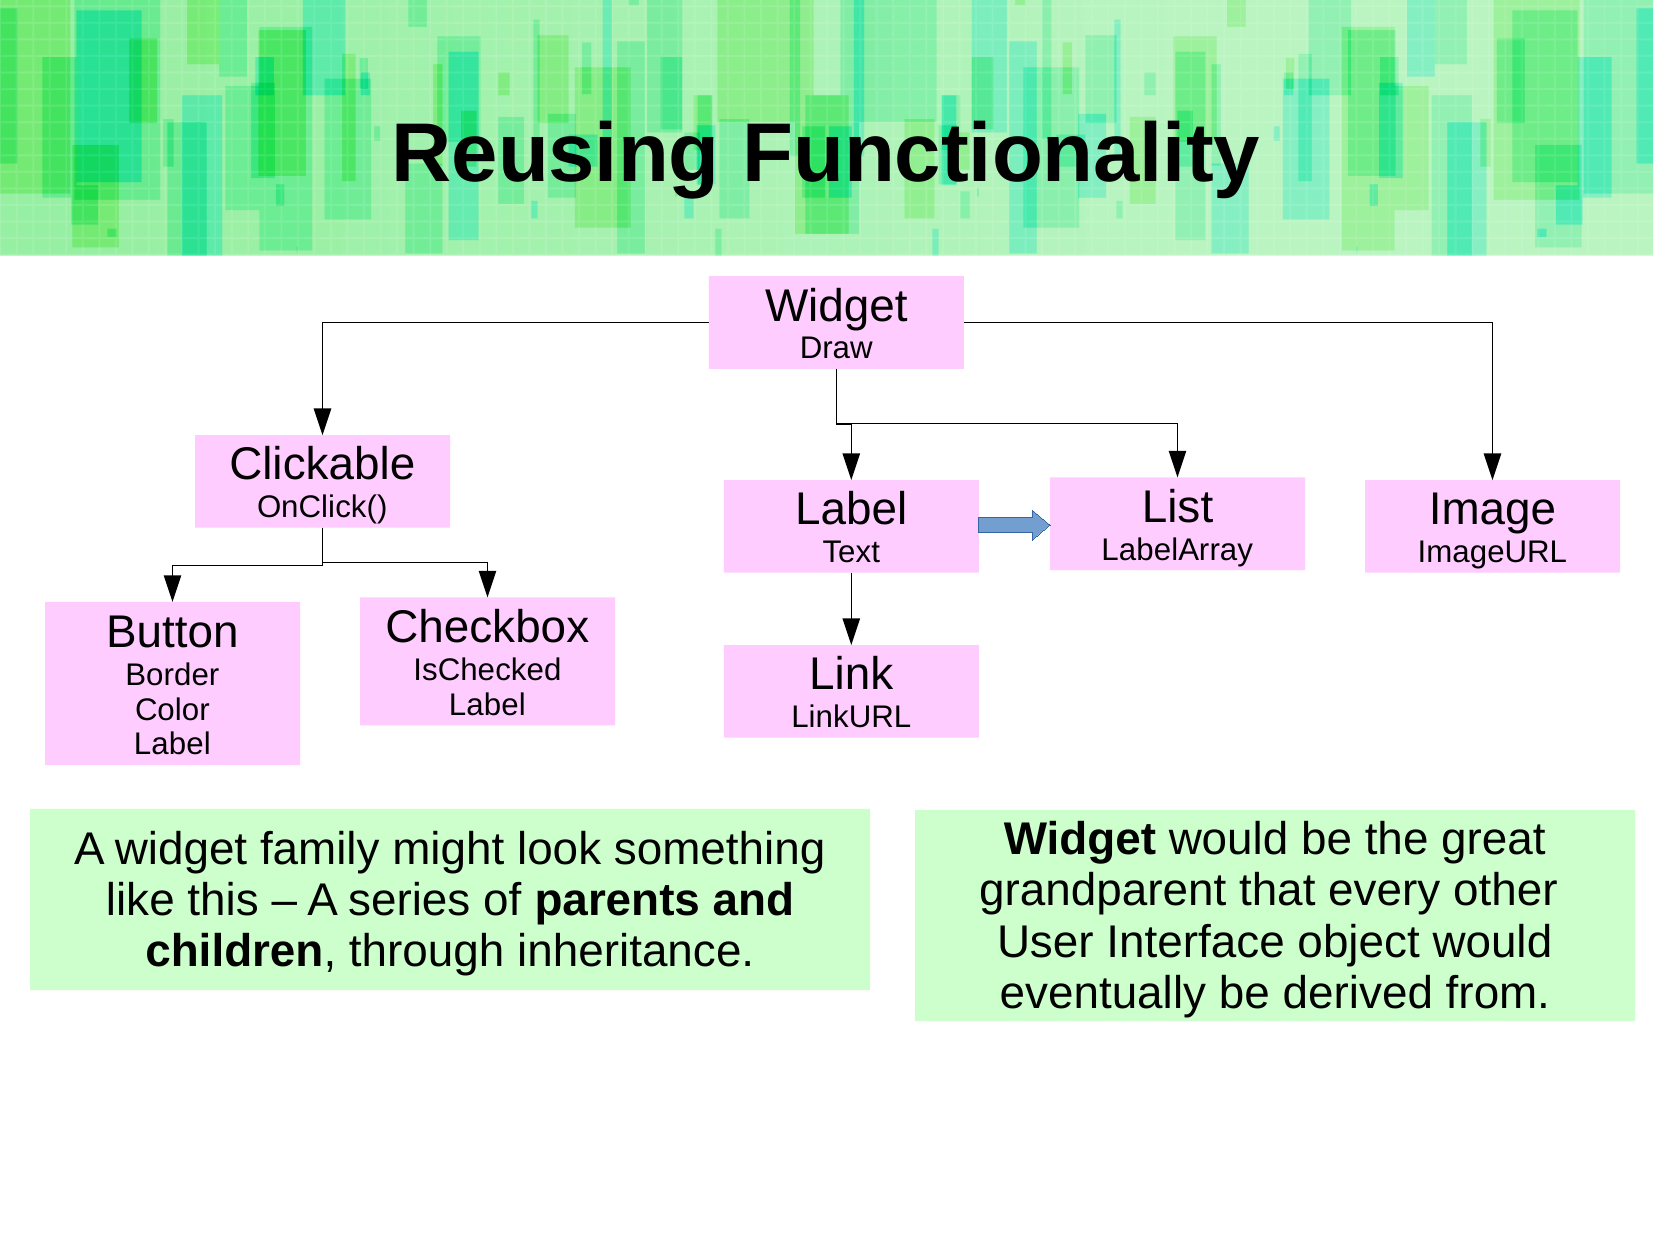

# Reusing Functionality
Widget
Draw
Clickable
OnClick()
List
LabelArray
Label
Text
Image
ImageURL
Checkbox
IsChecked
Label
Button
Border
Color
Label
Link
LinkURL
A widget family might look something like this – A series of parents and children, through inheritance.
Widget would be the great grandparent that every other
User Interface object would eventually be derived from.